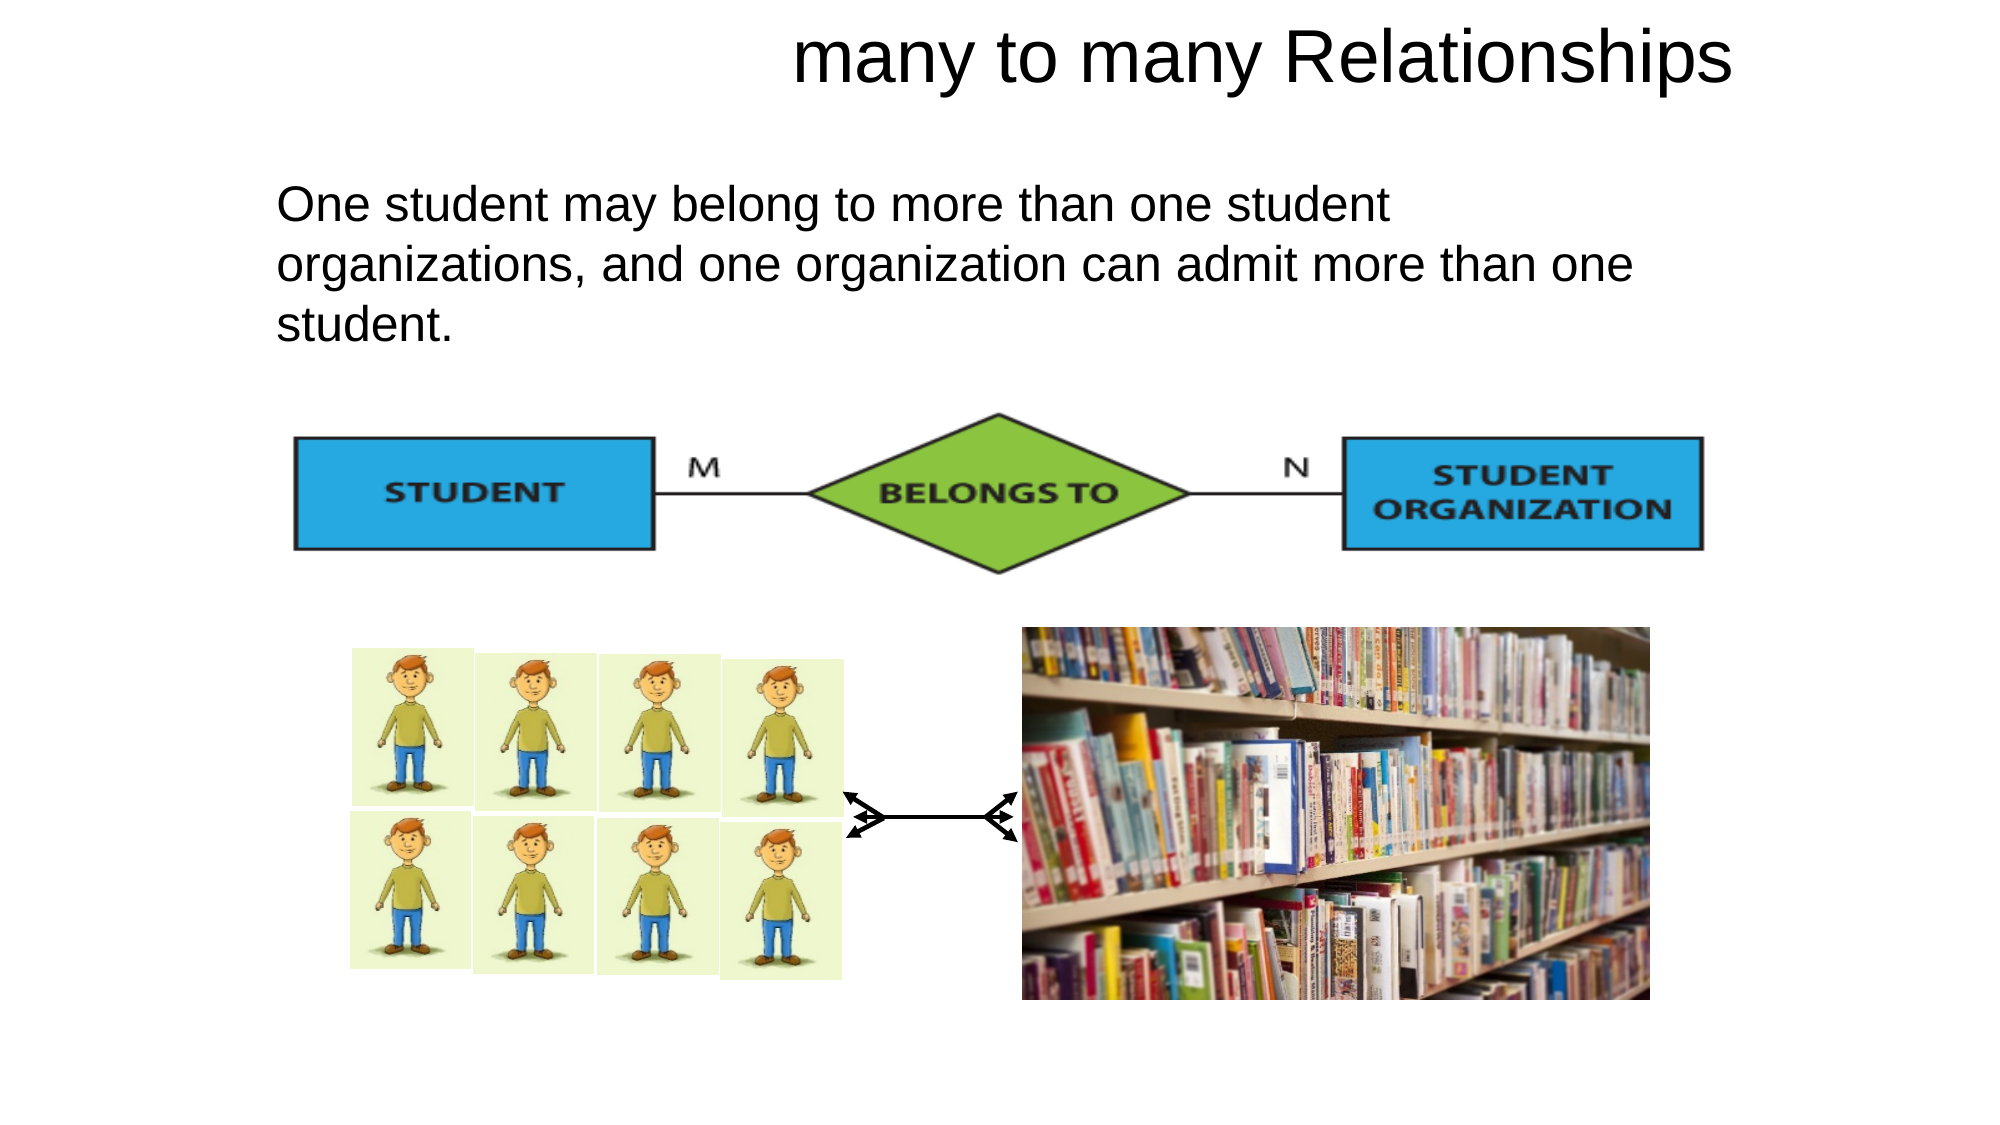

many to many Relationships
One student may belong to more than one student organizations, and one organization can admit more than one student.